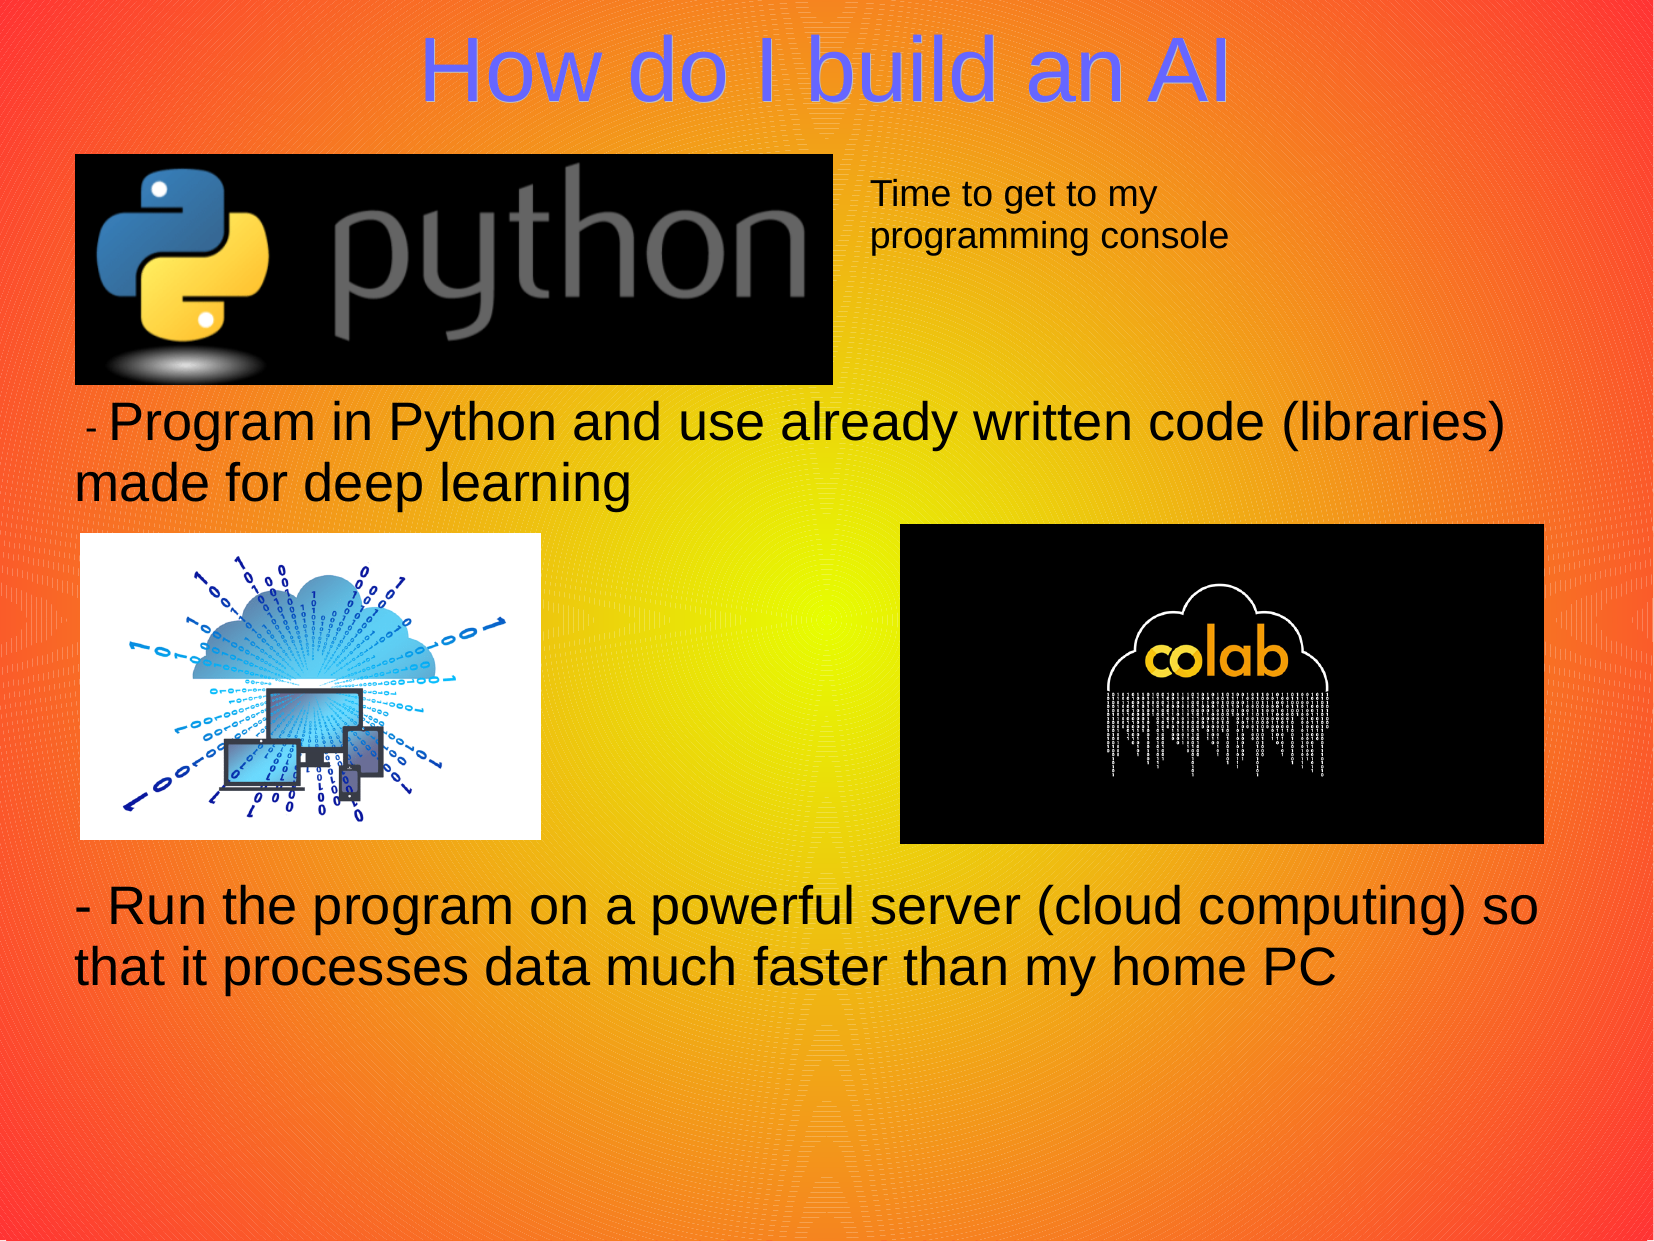

# How do I build an AI
Time to get to my programming console
 - Program in Python and use already written code (libraries) made for deep learning
- Run the program on a powerful server (cloud computing) so that it processes data much faster than my home PC